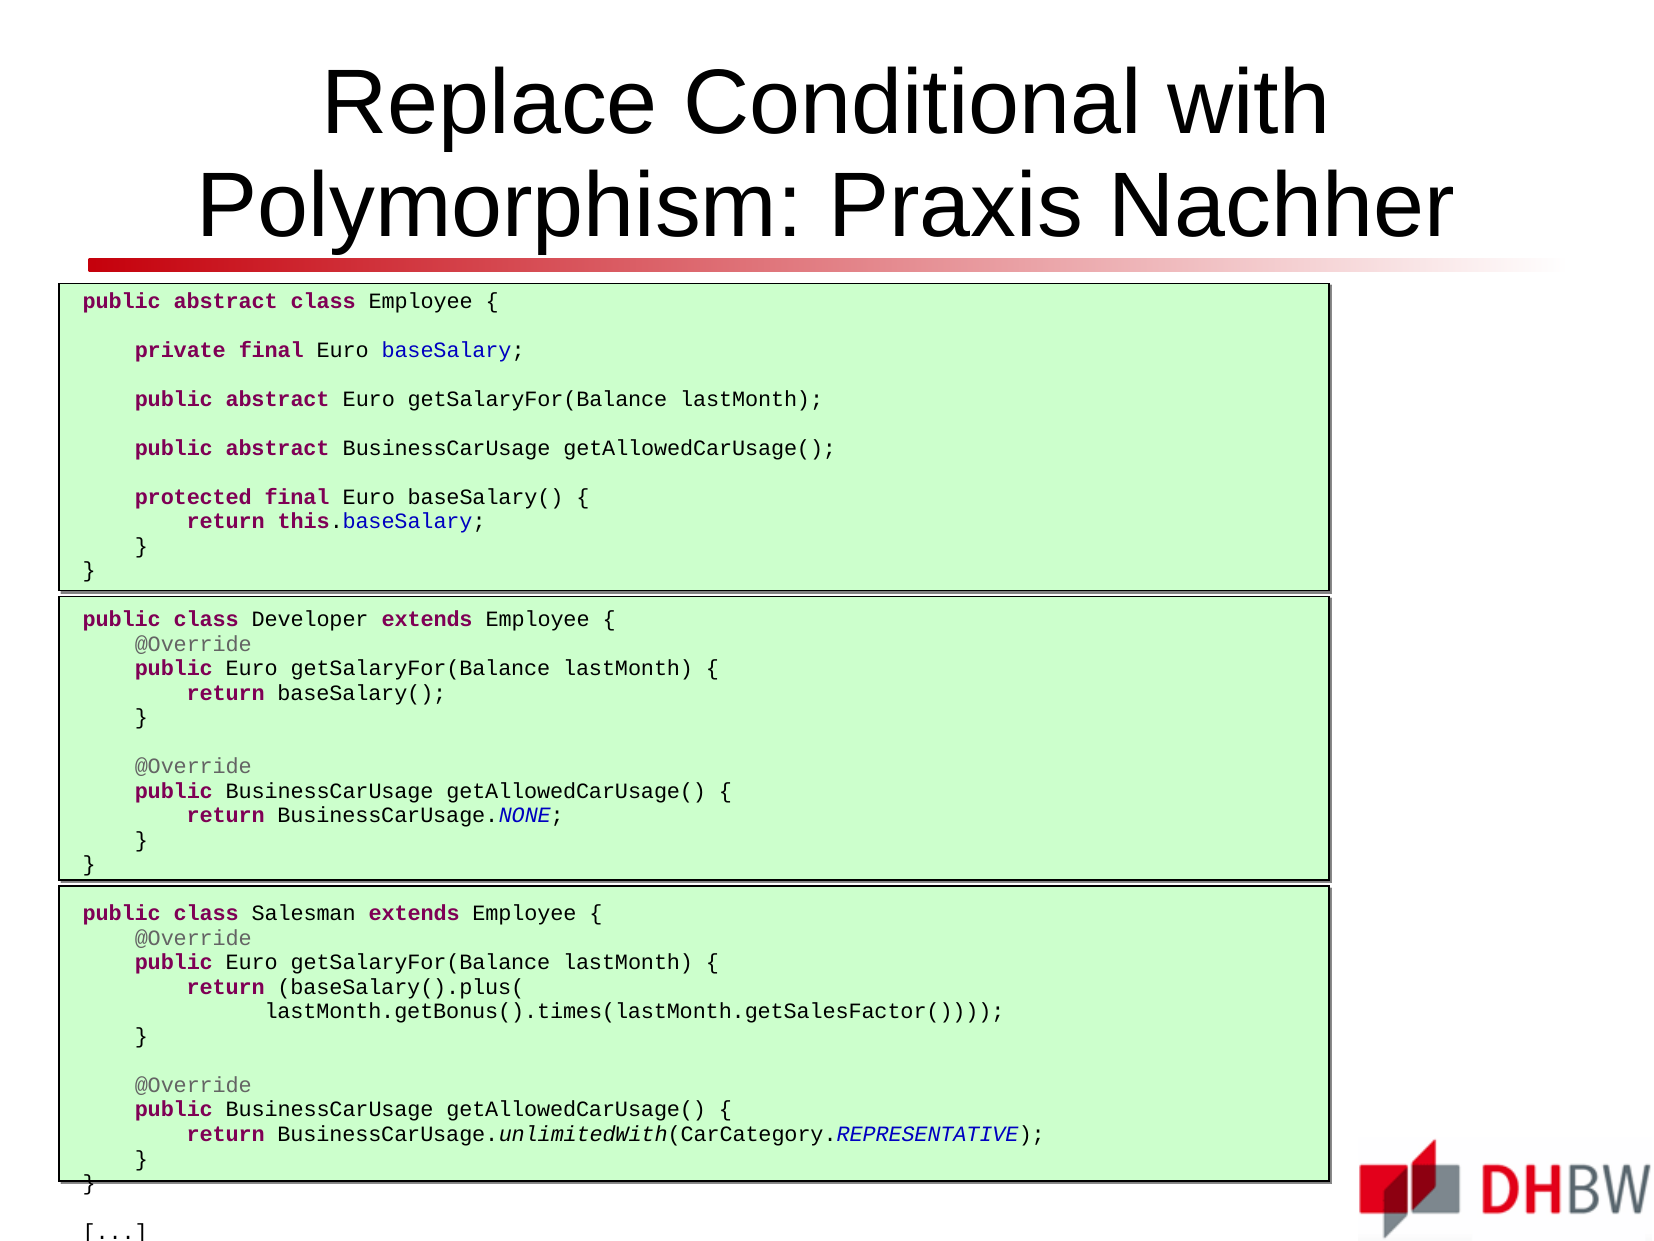

# Replace Conditional with Polymorphism: Praxis Nachher
public abstract class Employee {
 private final Euro baseSalary;
 public abstract Euro getSalaryFor(Balance lastMonth);
 public abstract BusinessCarUsage getAllowedCarUsage();
 protected final Euro baseSalary() {
 return this.baseSalary;
 }
}
public class Developer extends Employee {
 @Override
 public Euro getSalaryFor(Balance lastMonth) {
 return baseSalary();
 }
 @Override
 public BusinessCarUsage getAllowedCarUsage() {
 return BusinessCarUsage.NONE;
 }
}
public class Salesman extends Employee {
 @Override
 public Euro getSalaryFor(Balance lastMonth) {
 return (baseSalary().plus(
 lastMonth.getBonus().times(lastMonth.getSalesFactor())));
 }
 @Override
 public BusinessCarUsage getAllowedCarUsage() {
 return BusinessCarUsage.unlimitedWith(CarCategory.REPRESENTATIVE);
 }
}
[...]